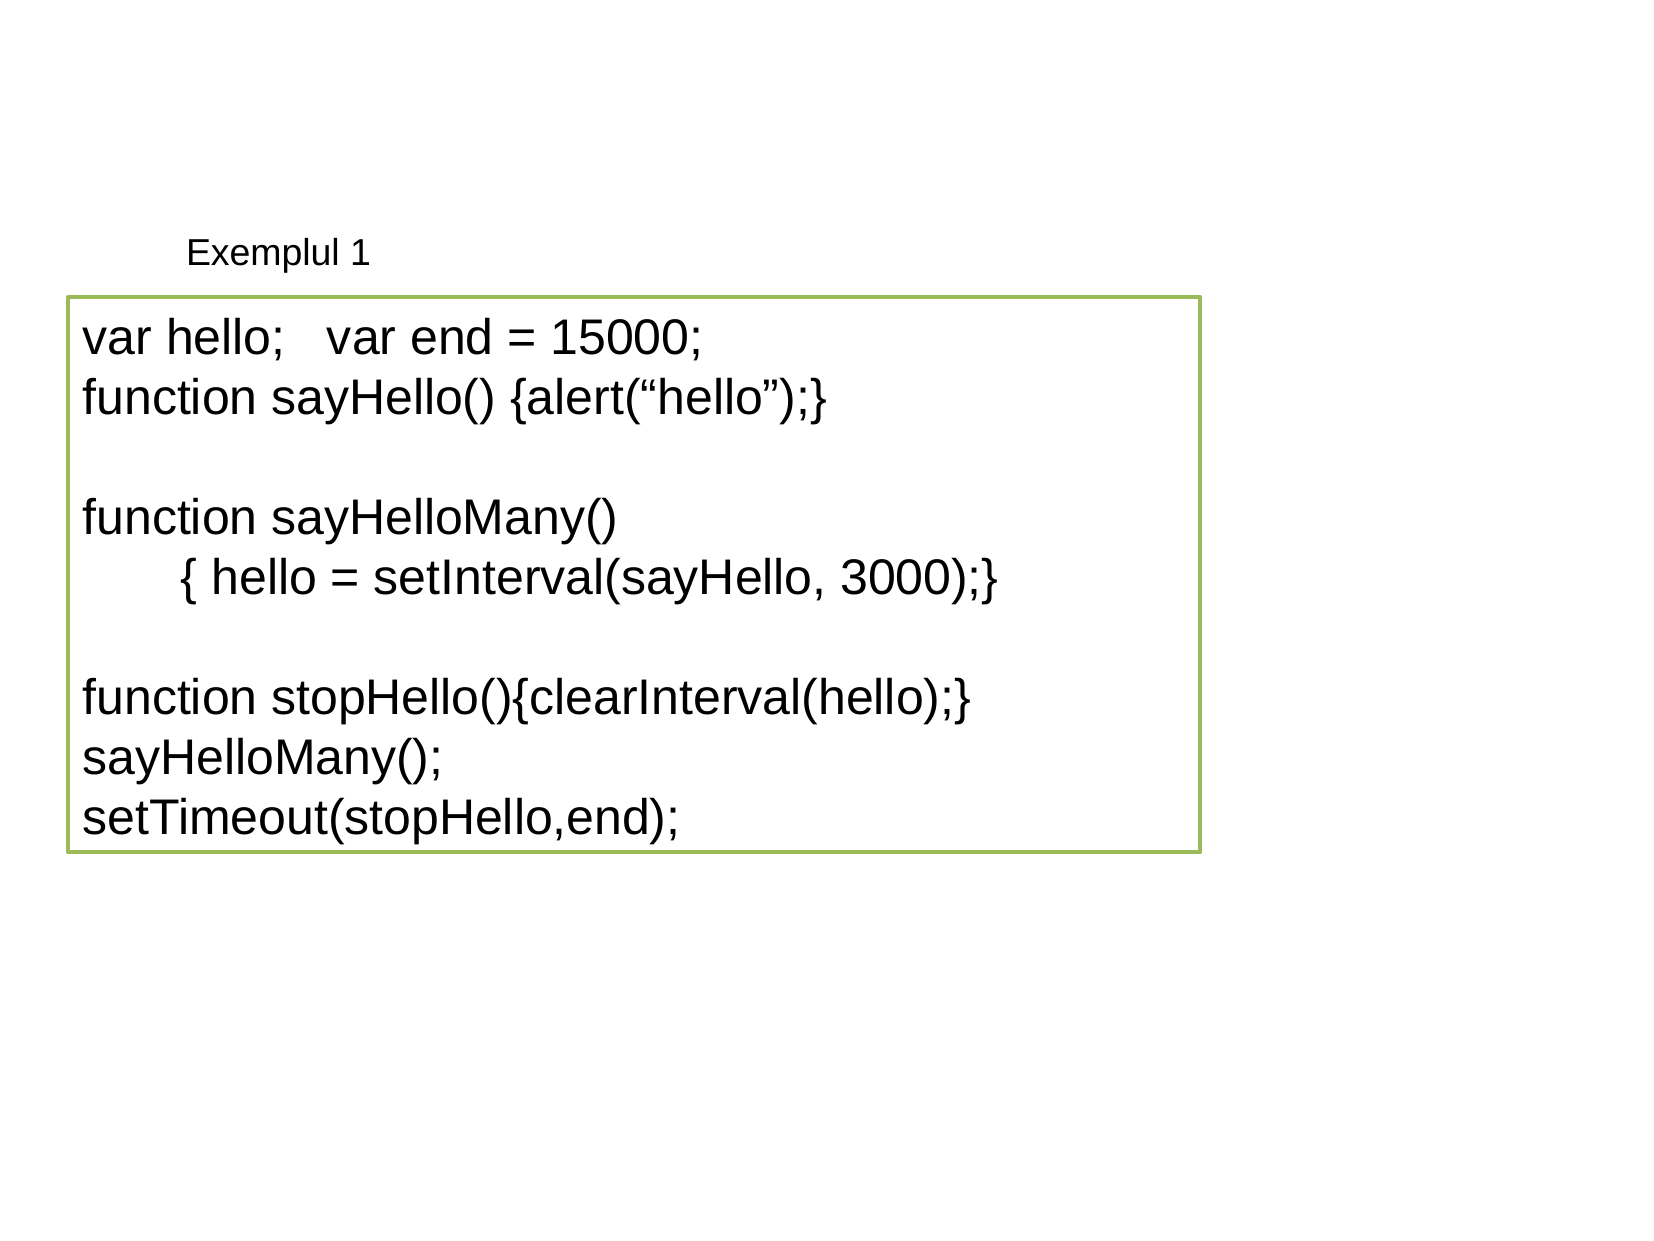

Exemplul 1
var hello; var end = 15000;
function sayHello() {alert(“hello”);}
function sayHelloMany()
 { hello = setInterval(sayHello, 3000);}
function stopHello(){clearInterval(hello);}
sayHelloMany();
setTimeout(stopHello,end);